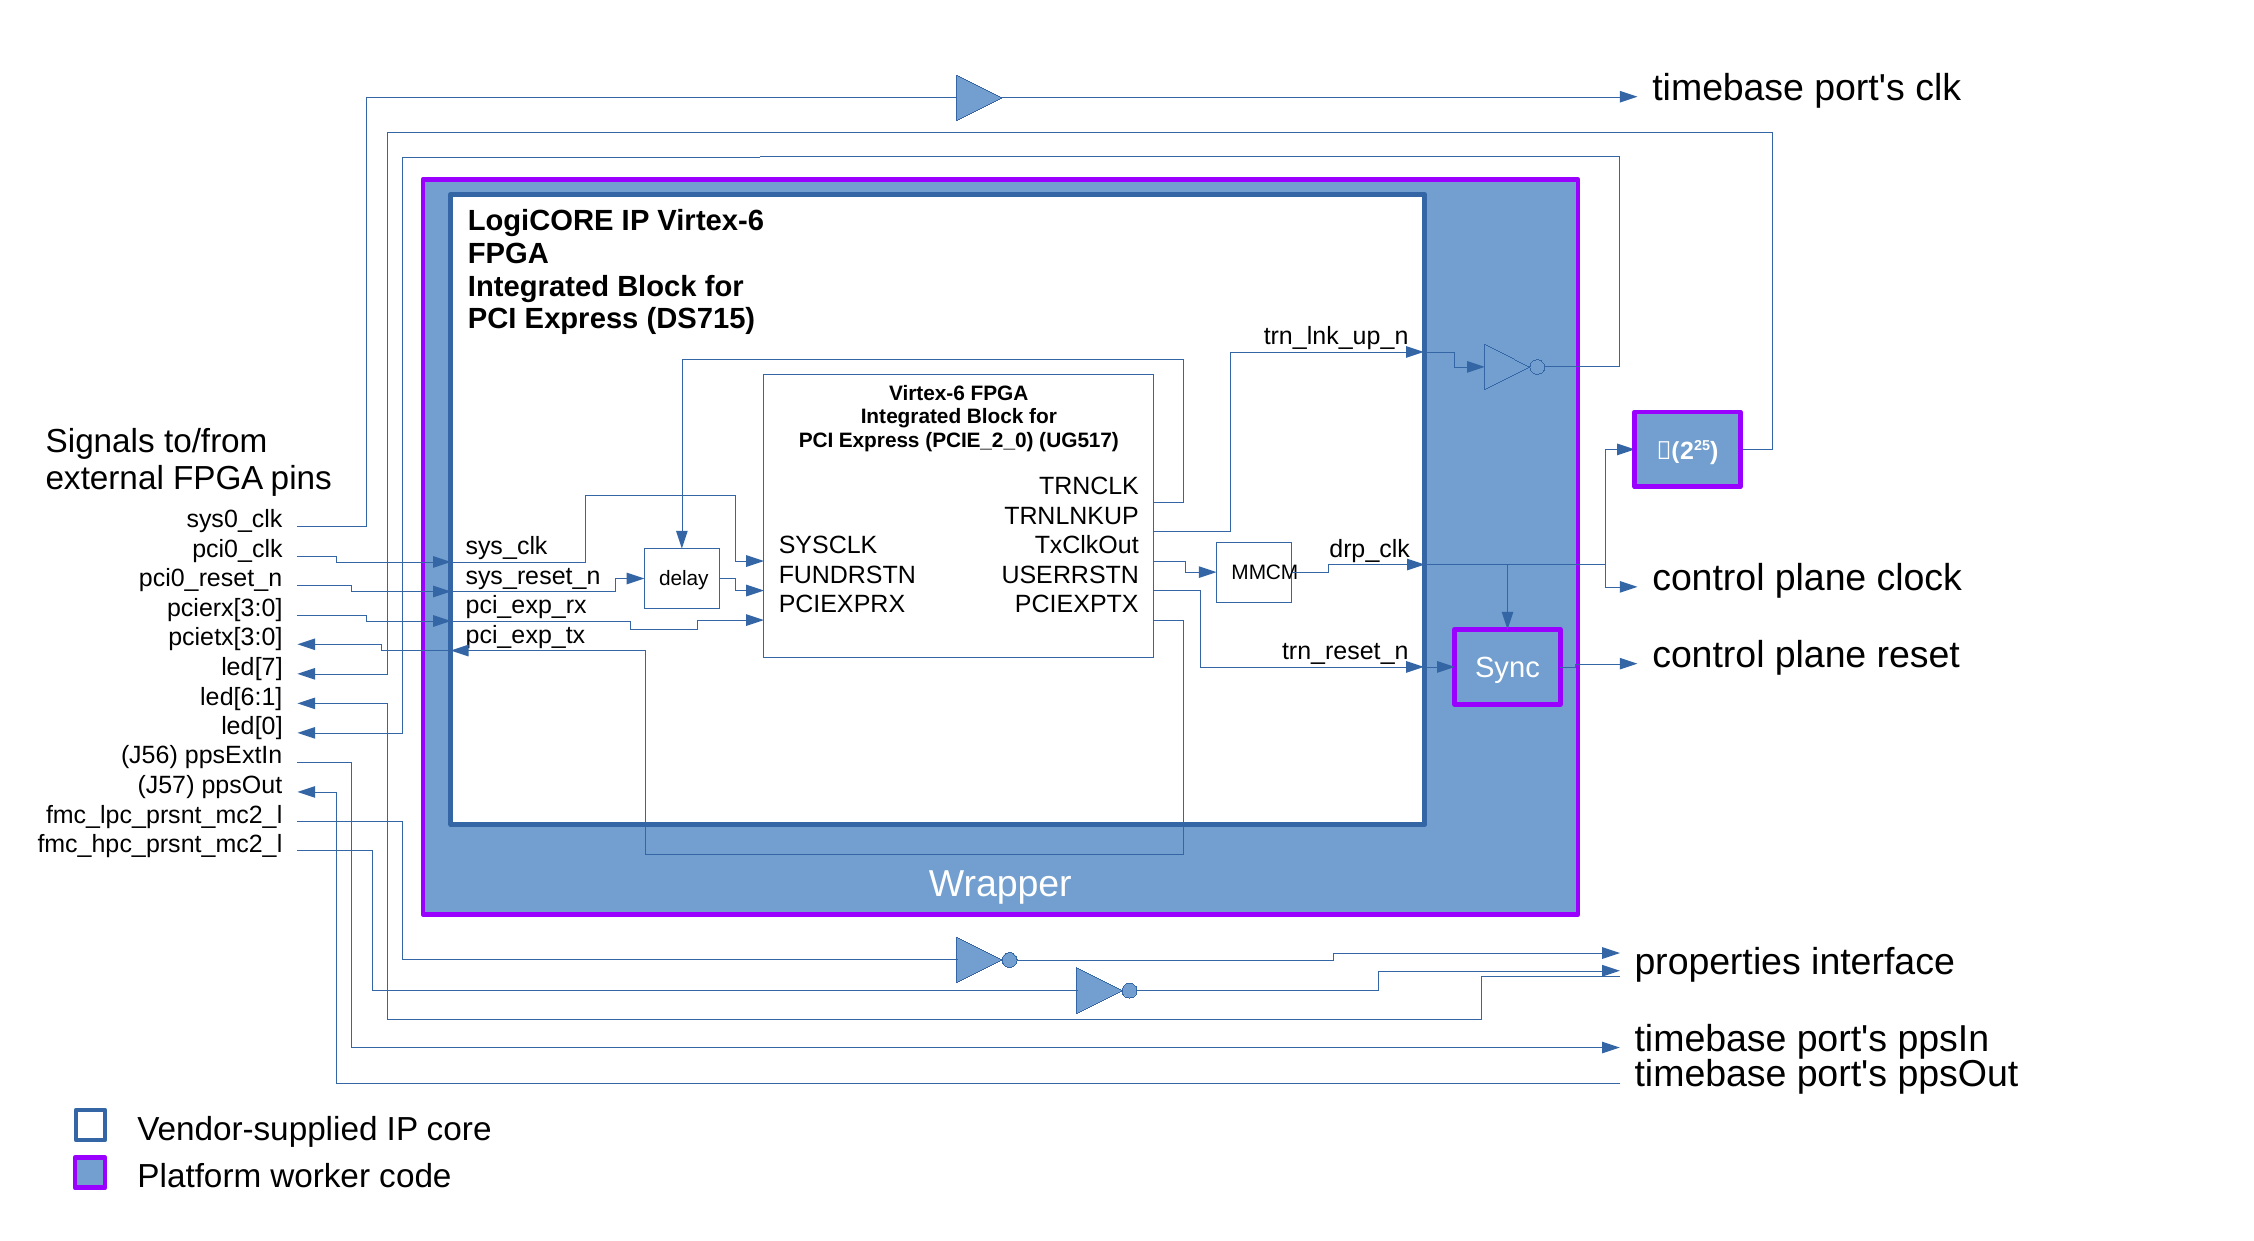

timebase port's clk
Wrapper
LogiCORE IP Virtex-6
FPGA
Integrated Block for
PCI Express (DS715)
trn_lnk_up_n
Virtex-6 FPGA
Integrated Block for
PCI Express (PCIE_2_0) (UG517)
➗(225)
Signals to/from
external FPGA pins
TRNCLK
TRNLNKUP
sys0_clk
SYSCLK
TxClkOut
sys_clk
drp_clk
pci0_clk
MMCM
delay
control plane clock
FUNDRSTN
USERRSTN
sys_reset_n
pci0_reset_n
PCIEXPRX
PCIEXPTX
pci_exp_rx
pcierx[3:0]
pci_exp_tx
pcietx[3:0]
control plane reset
trn_reset_n
Sync
led[7]
led[6:1]
led[0]
(J56) ppsExtIn
(J57) ppsOut
fmc_lpc_prsnt_mc2_l
fmc_hpc_prsnt_mc2_l
properties interface
timebase port's ppsIn
timebase port's ppsOut
Vendor-supplied IP core
Platform worker code